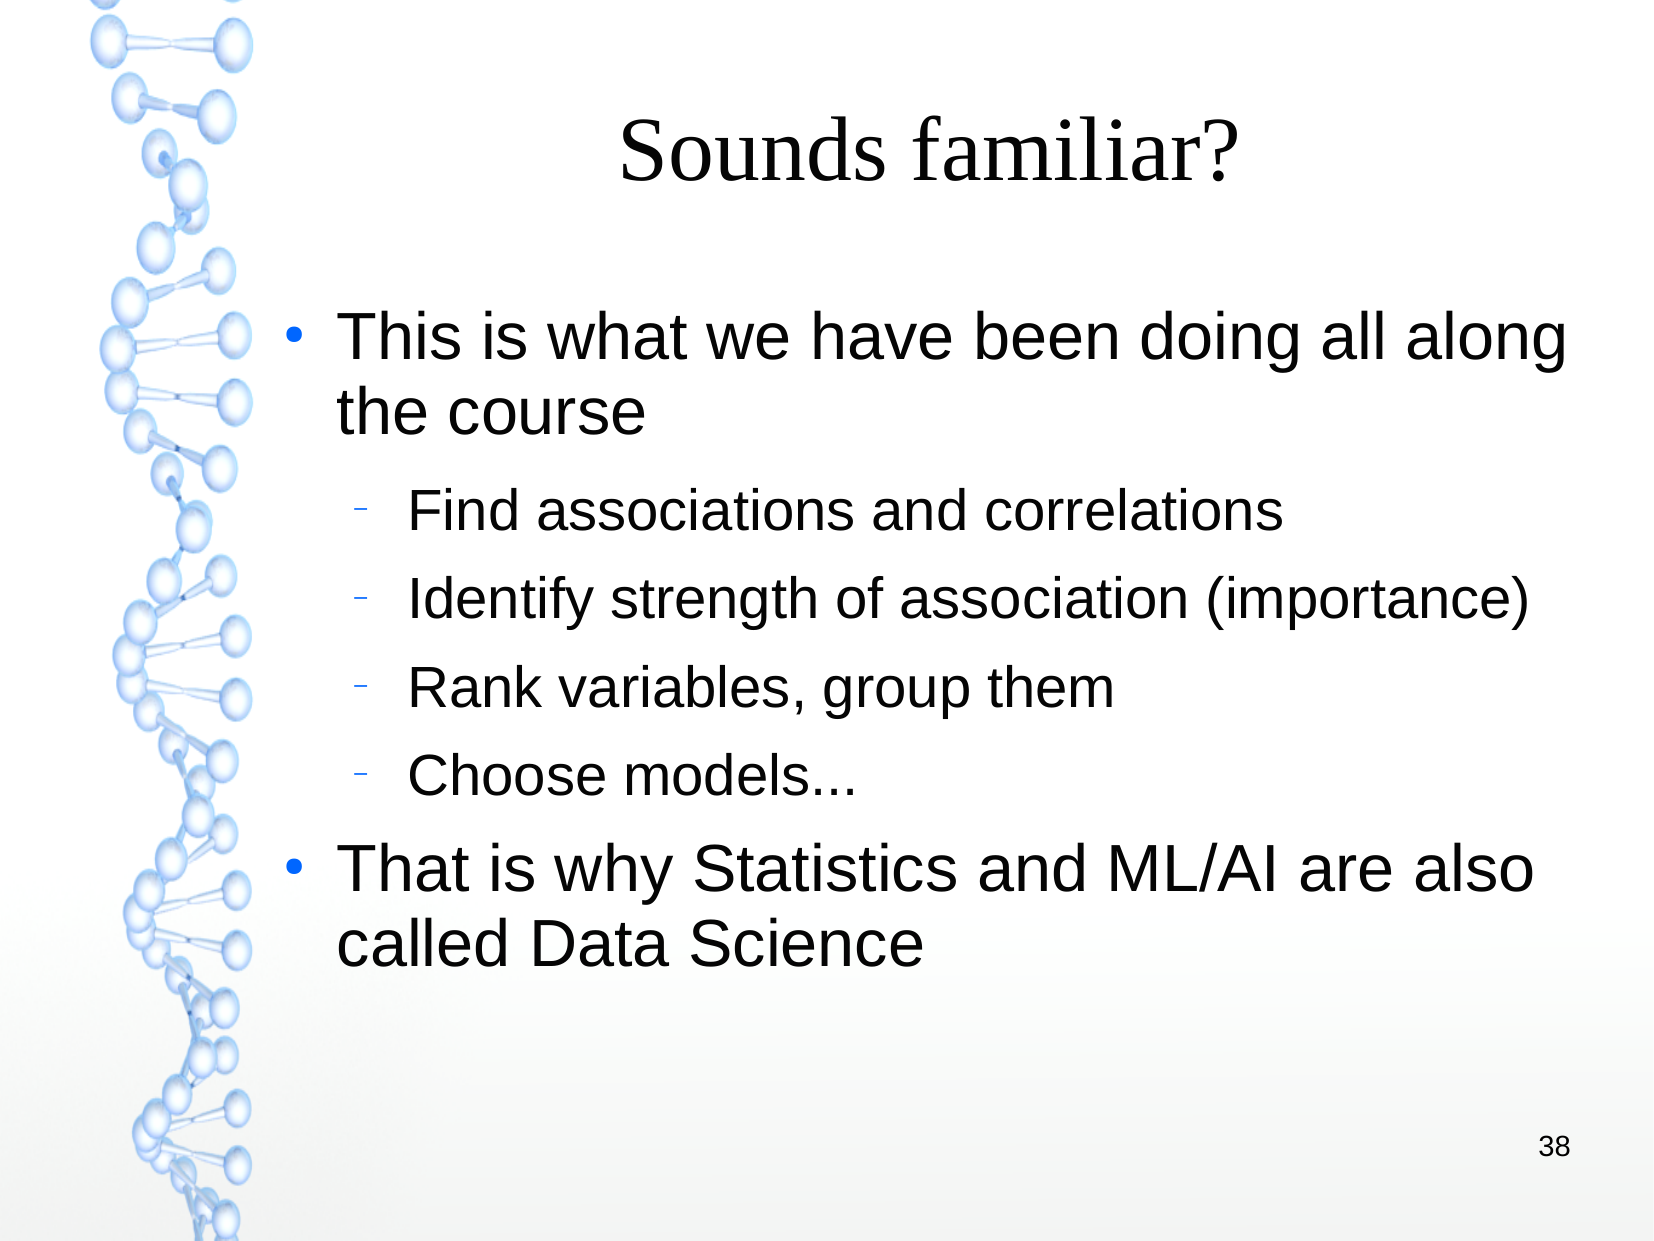

# Sounds familiar?
This is what we have been doing all along the course
Find associations and correlations
Identify strength of association (importance)
Rank variables, group them
Choose models...
That is why Statistics and ML/AI are also called Data Science
38